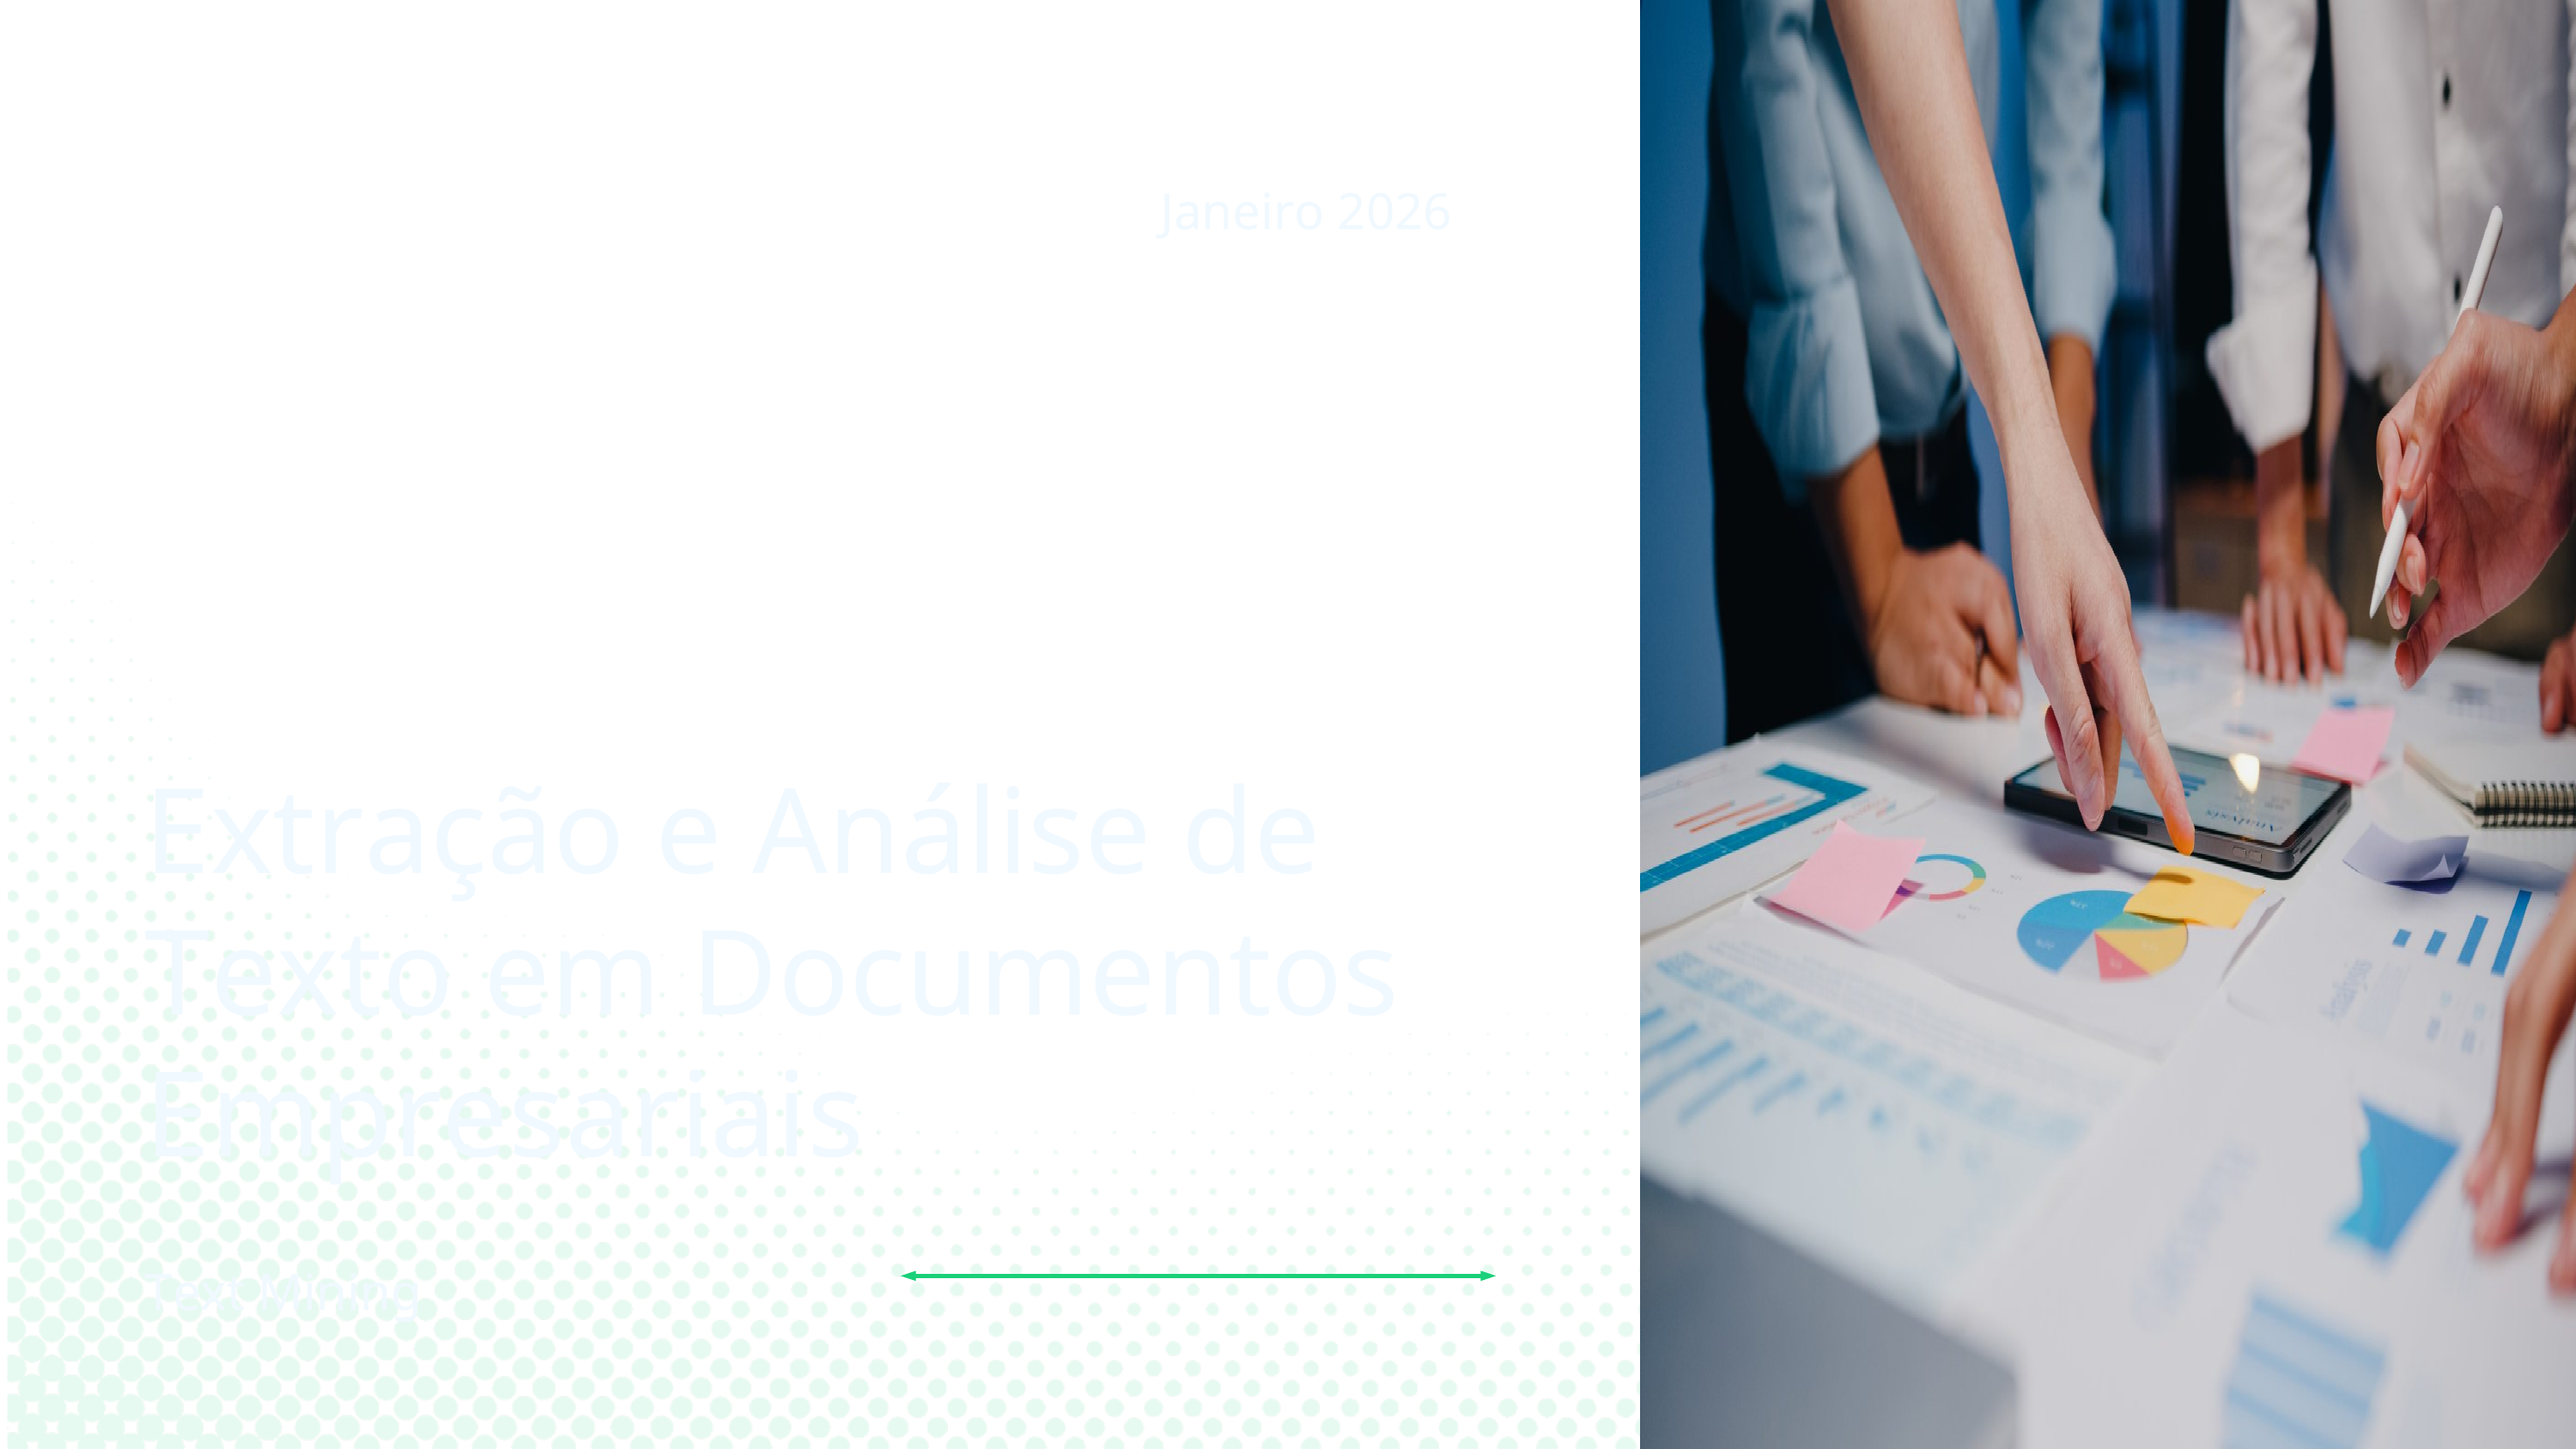

Janeiro 2026
Extração e Análise de Texto em Documentos Empresariais
Text Mining